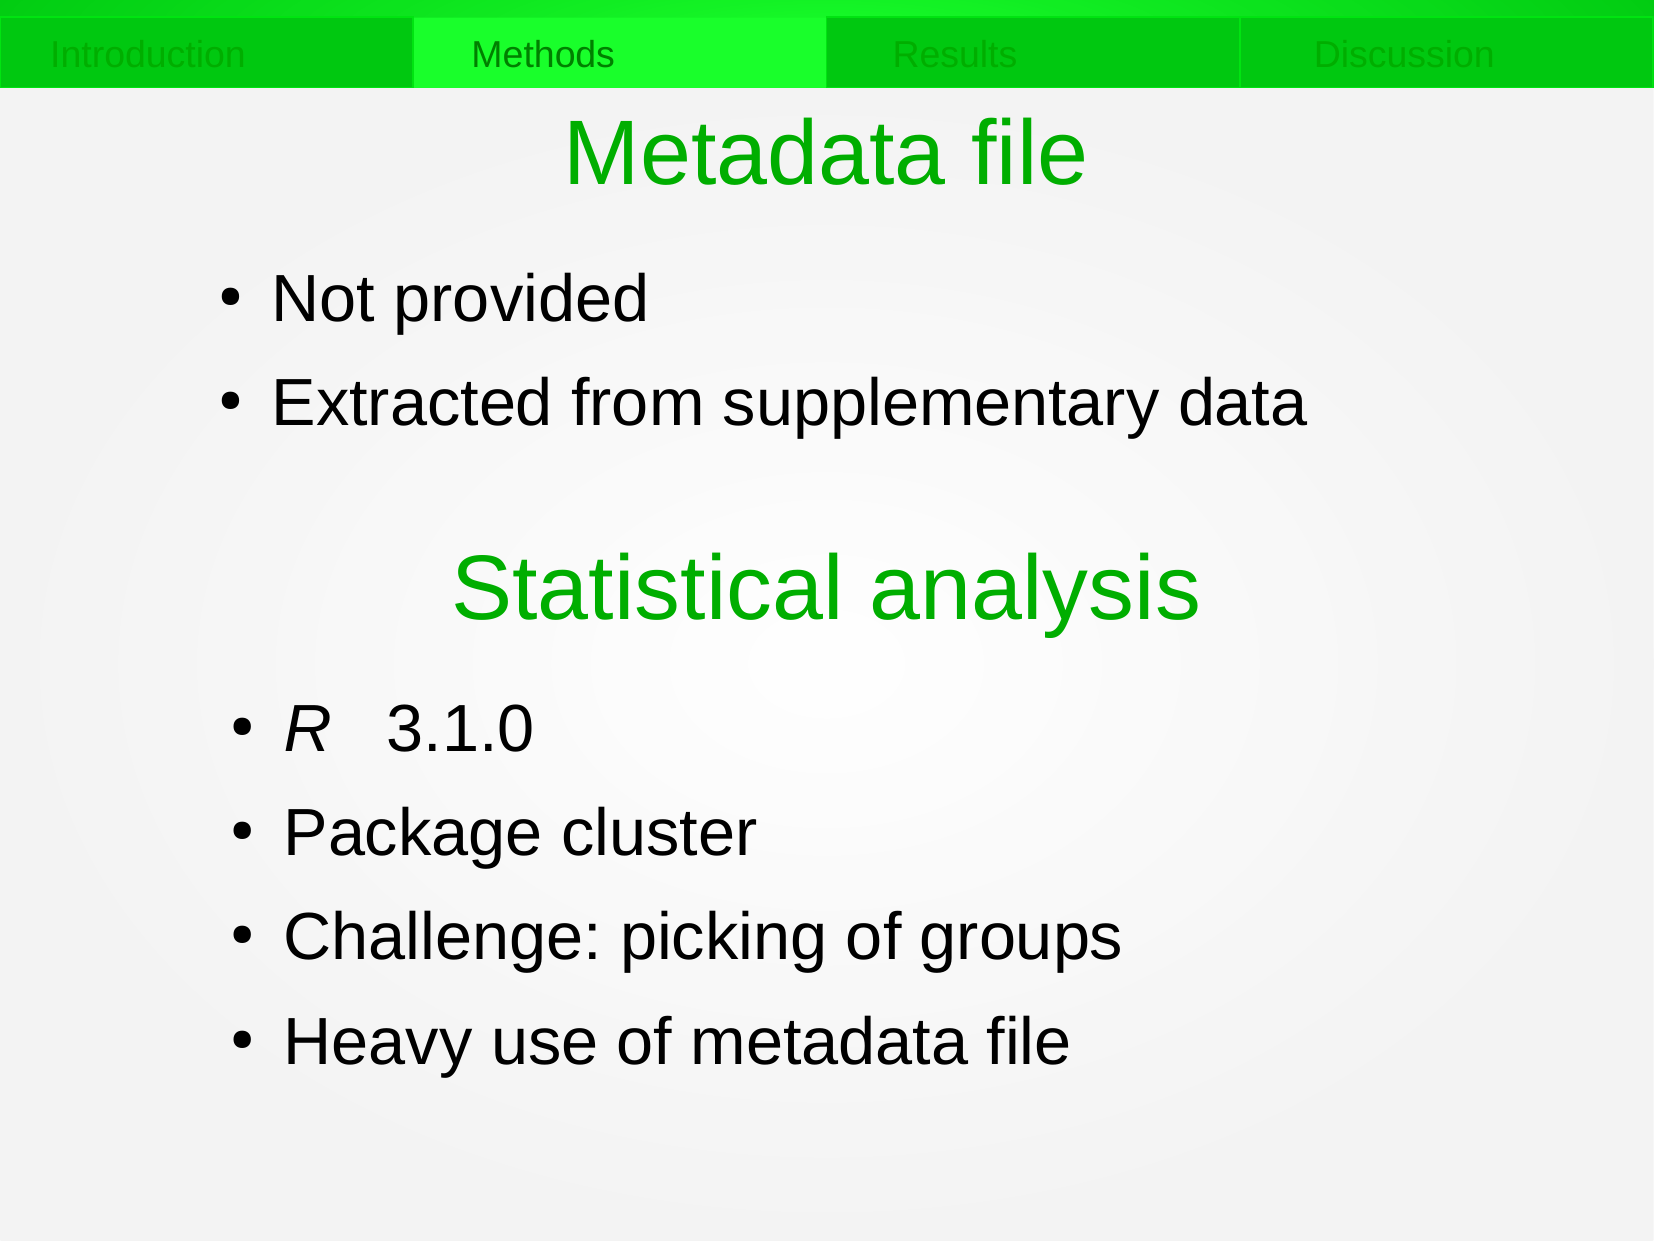

Introduction
Methods
Results
Discussion
# Metadata file
Not provided
Extracted from supplementary data
Statistical analysis
R 3.1.0
Package cluster
Challenge: picking of groups
Heavy use of metadata file